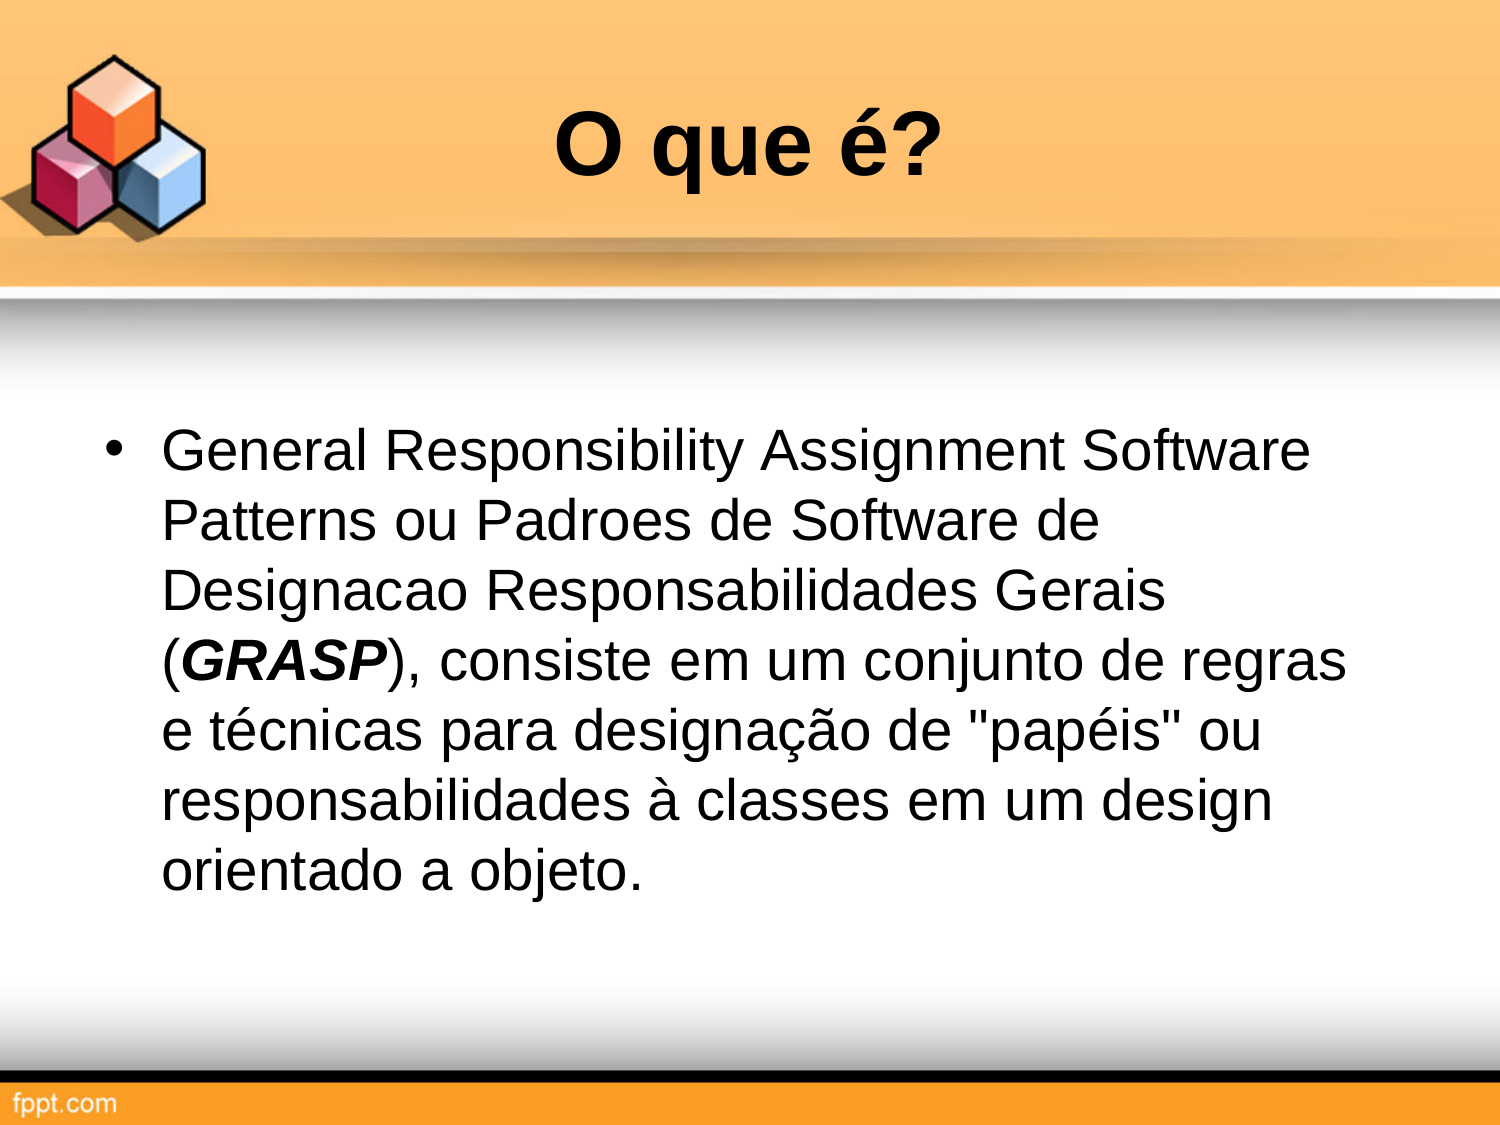

# O que é?
General Responsibility Assignment Software Patterns ou Padroes de Software de Designacao Responsabilidades Gerais (GRASP), consiste em um conjunto de regras e técnicas para designação de "papéis" ou responsabilidades à classes em um design orientado a objeto.